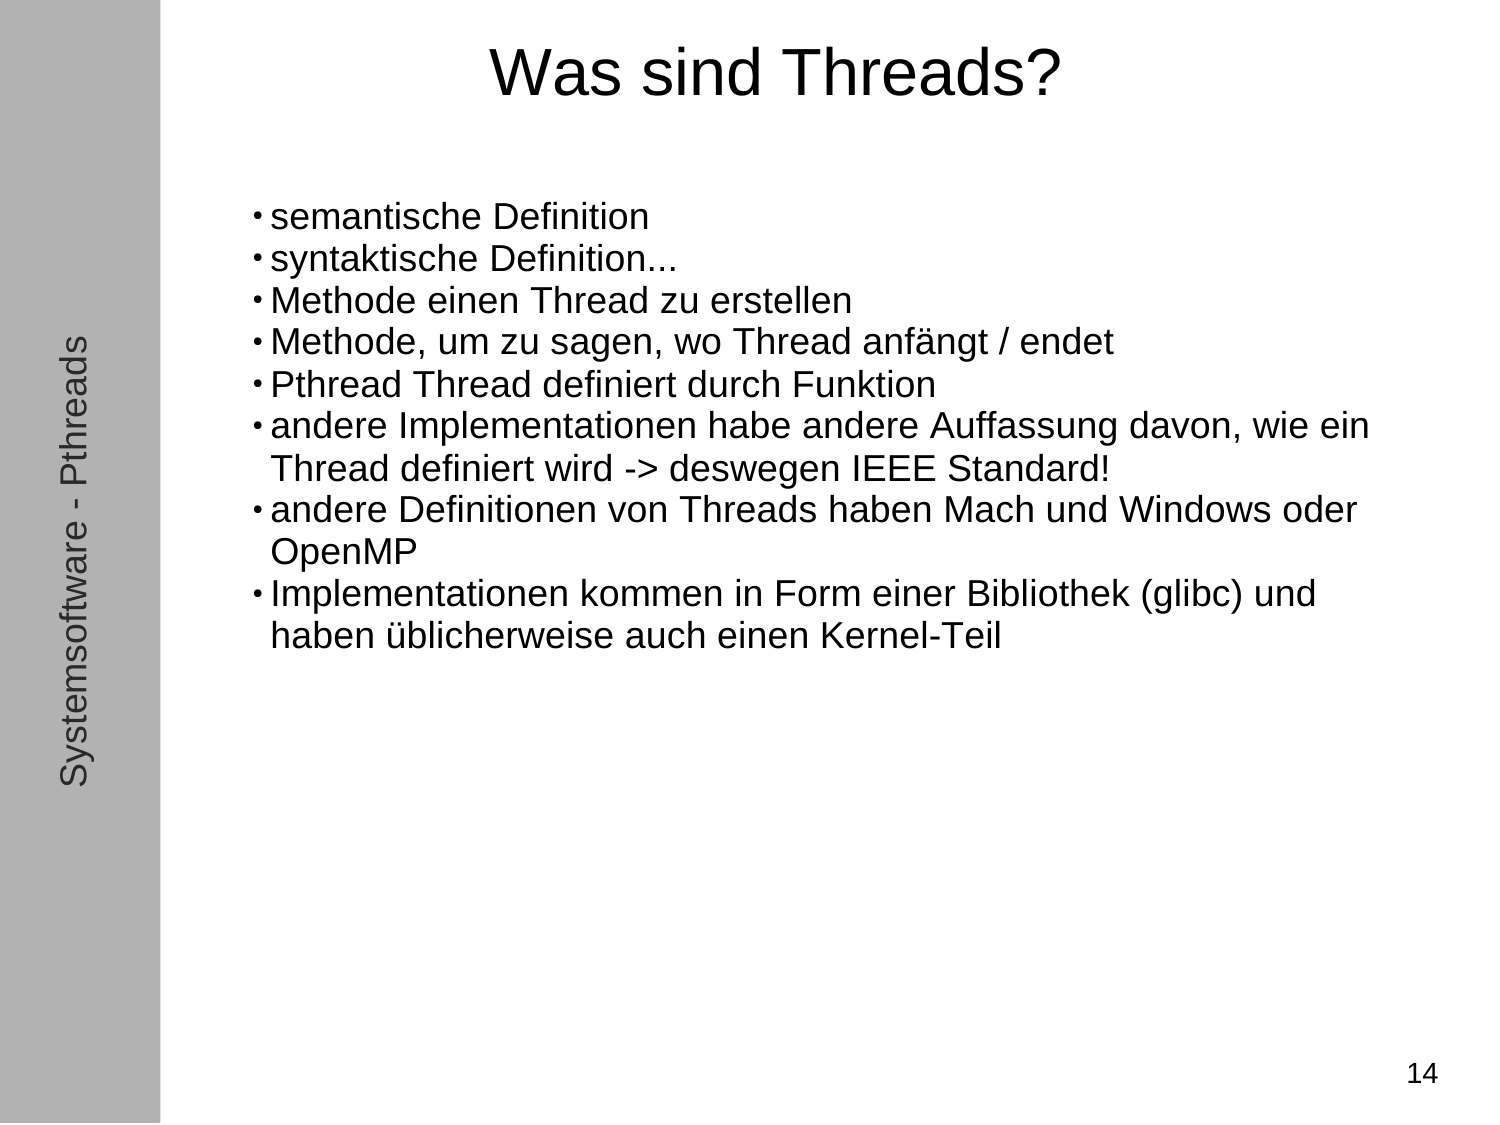

Was sind Threads?
semantische Definition
syntaktische Definition...
Methode einen Thread zu erstellen
Methode, um zu sagen, wo Thread anfängt / endet
Pthread Thread definiert durch Funktion
andere Implementationen habe andere Auffassung davon, wie ein Thread definiert wird -> deswegen IEEE Standard!
andere Definitionen von Threads haben Mach und Windows oder OpenMP
Implementationen kommen in Form einer Bibliothek (glibc) und haben üblicherweise auch einen Kernel-Teil
Systemsoftware - Pthreads